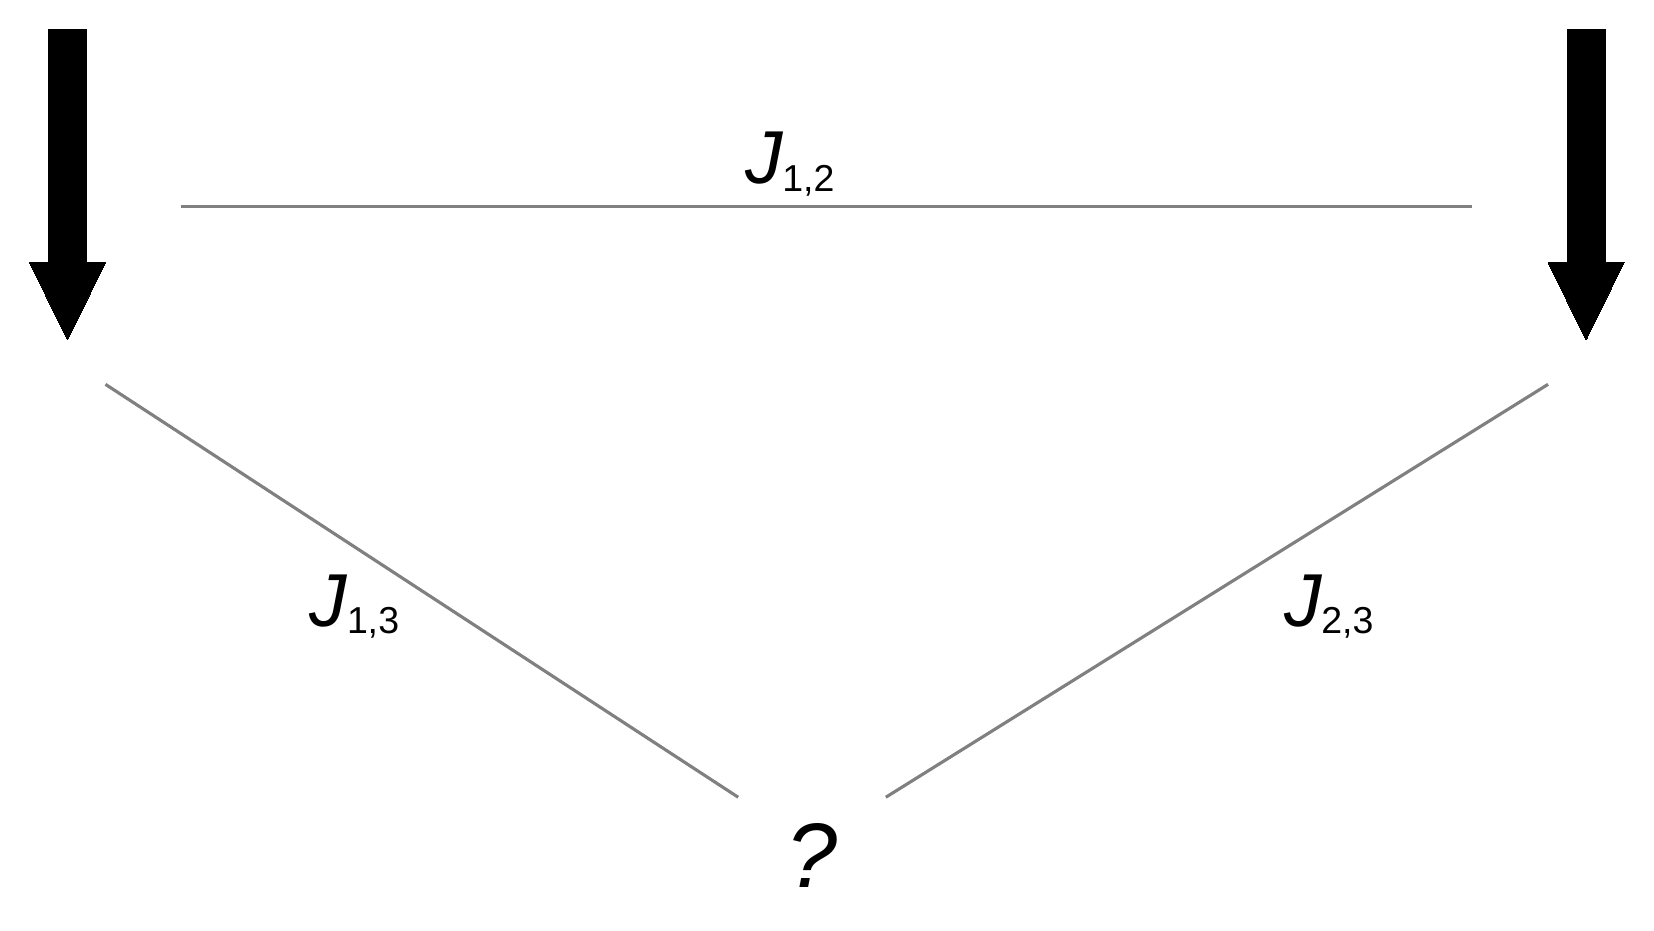

J
1,2
J
J
1,3
2,3
?